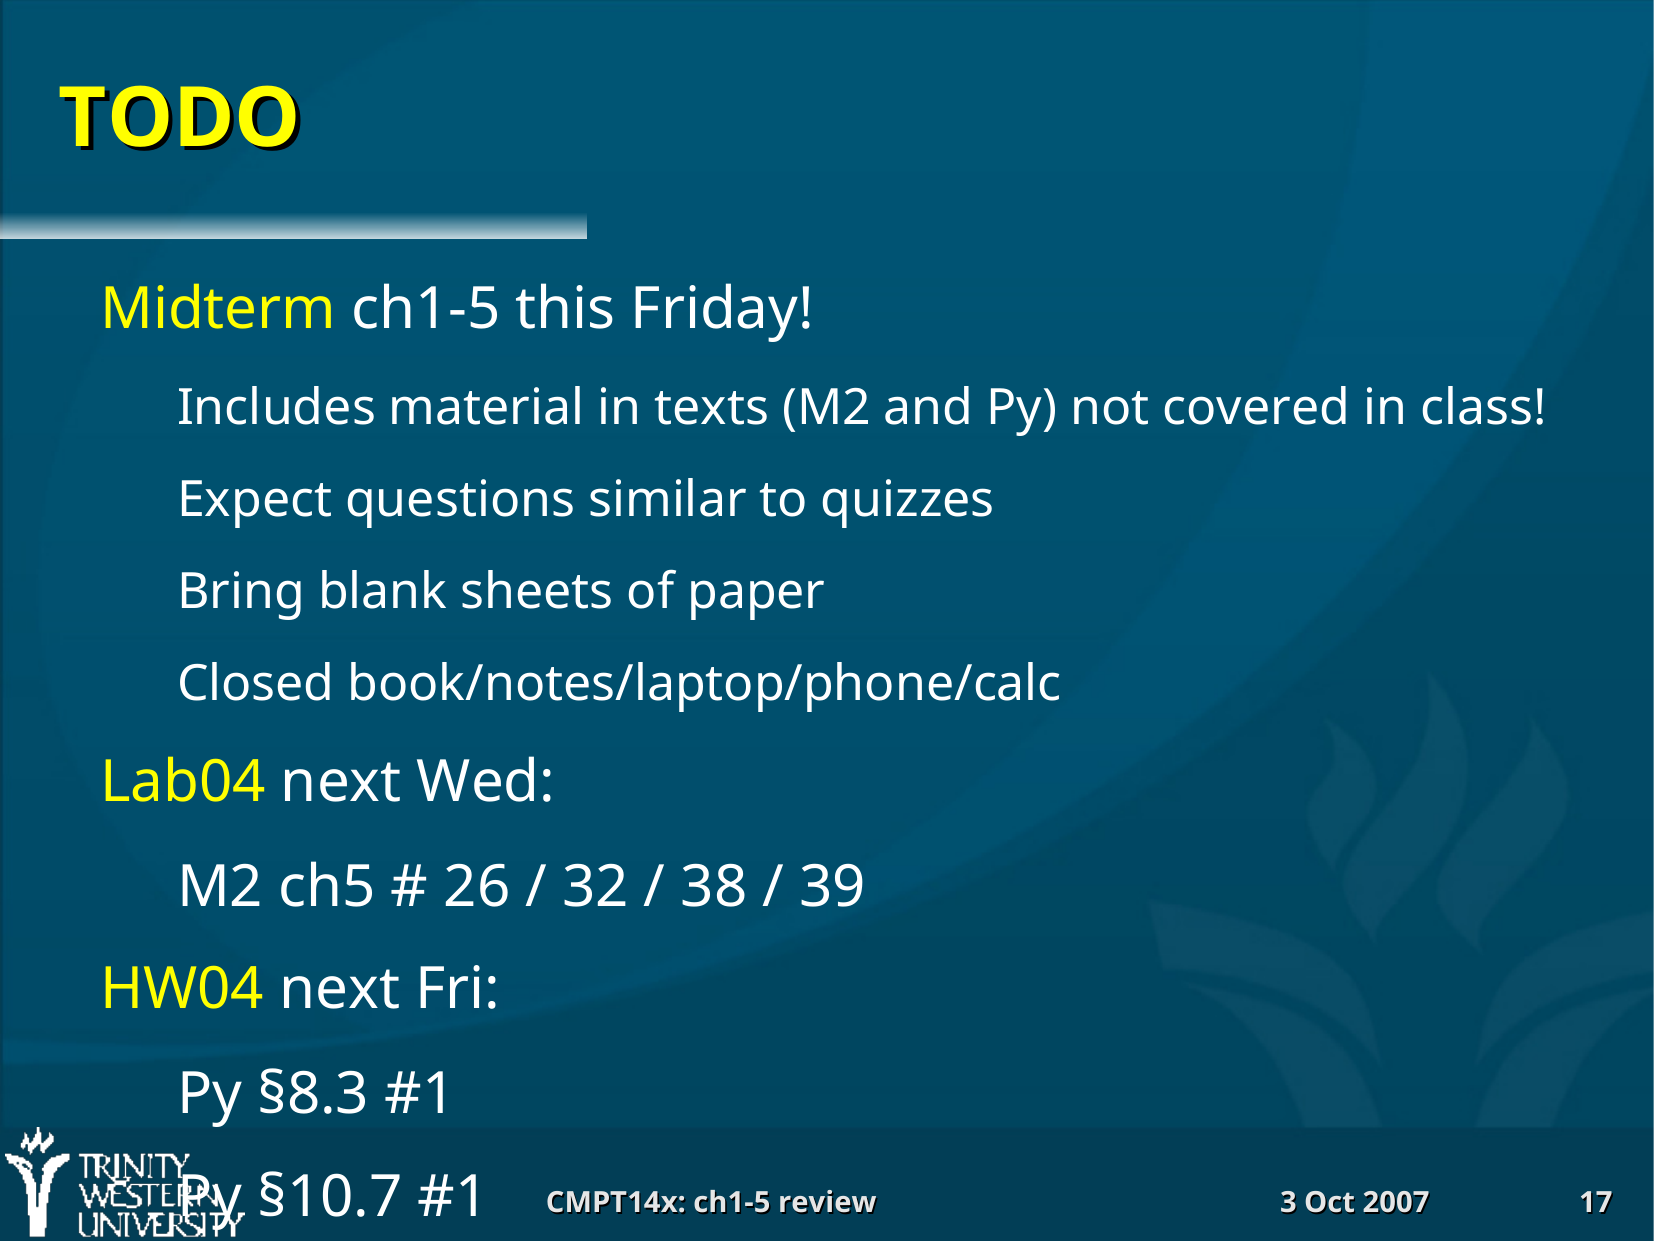

# TODO
Midterm ch1-5 this Friday!
Includes material in texts (M2 and Py) not covered in class!
Expect questions similar to quizzes
Bring blank sheets of paper
Closed book/notes/laptop/phone/calc
Lab04 next Wed:
M2 ch5 # 26 / 32 / 38 / 39
HW04 next Fri:
Py §8.3 #1
Py §10.7 #1
CMPT14x: ch1-5 review
3 Oct 2007
17